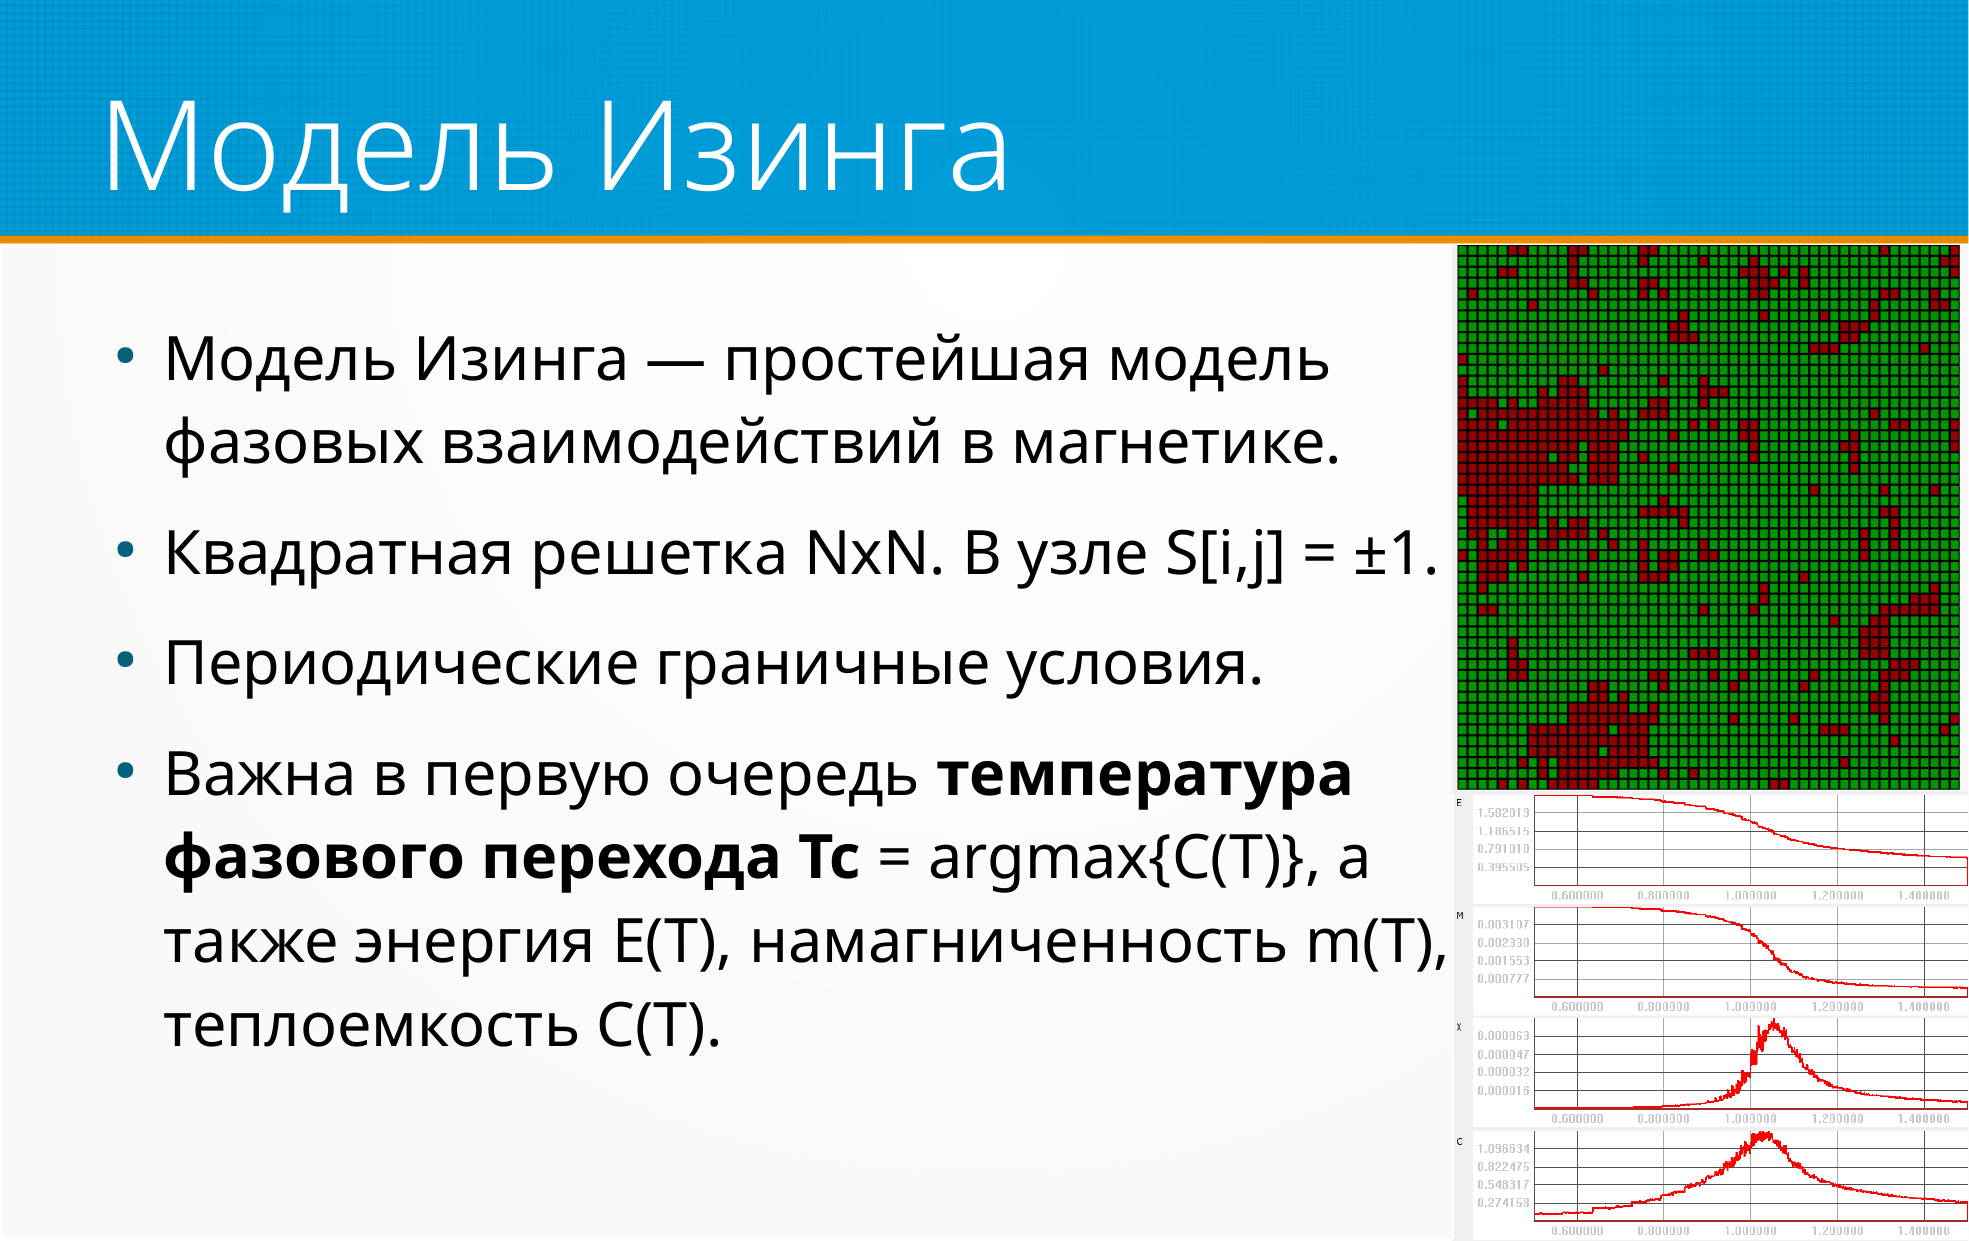

Модель Изинга
# Модель Изинга — простейшая модель фазовых взаимодействий в магнетике.
Квадратная решетка NxN. В узле S[i,j] = ±1.
Периодические граничные условия.
Важна в первую очередь температура фазового перехода Tc = argmax{C(T)}, а также энергия E(T), намагниченность m(T), теплоемкость C(T).